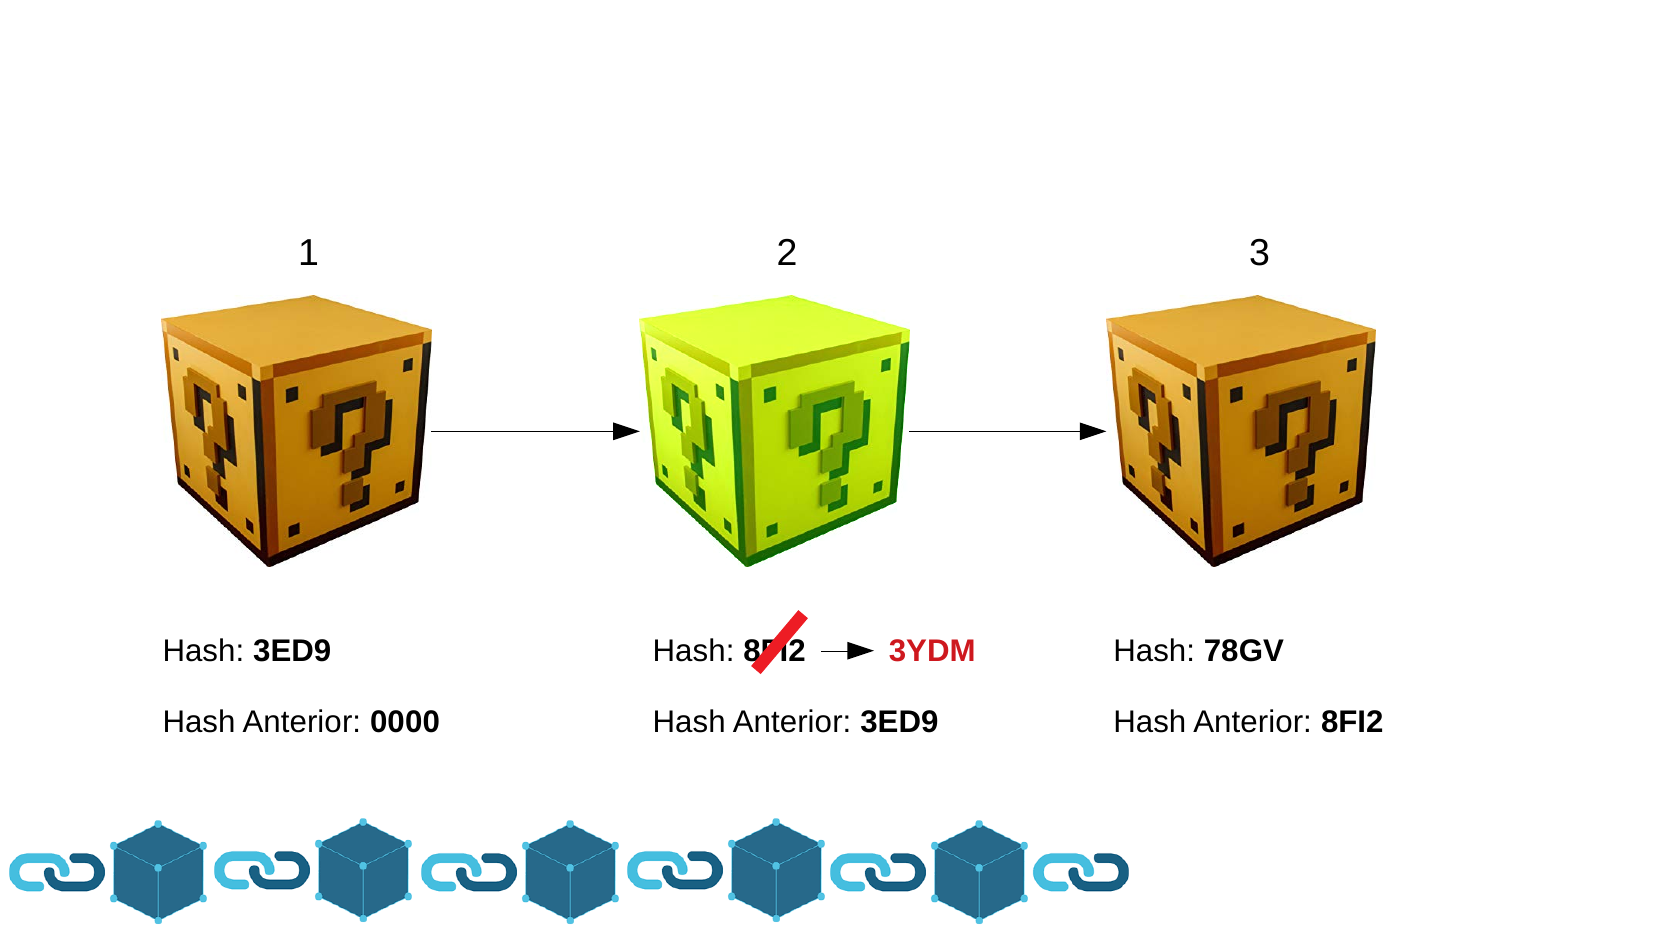

1
2
3
Hash: 3ED9
Hash: 8FI2
3YDM
Hash: 78GV
Hash Anterior: 0000
Hash Anterior: 3ED9
Hash Anterior: 8FI2